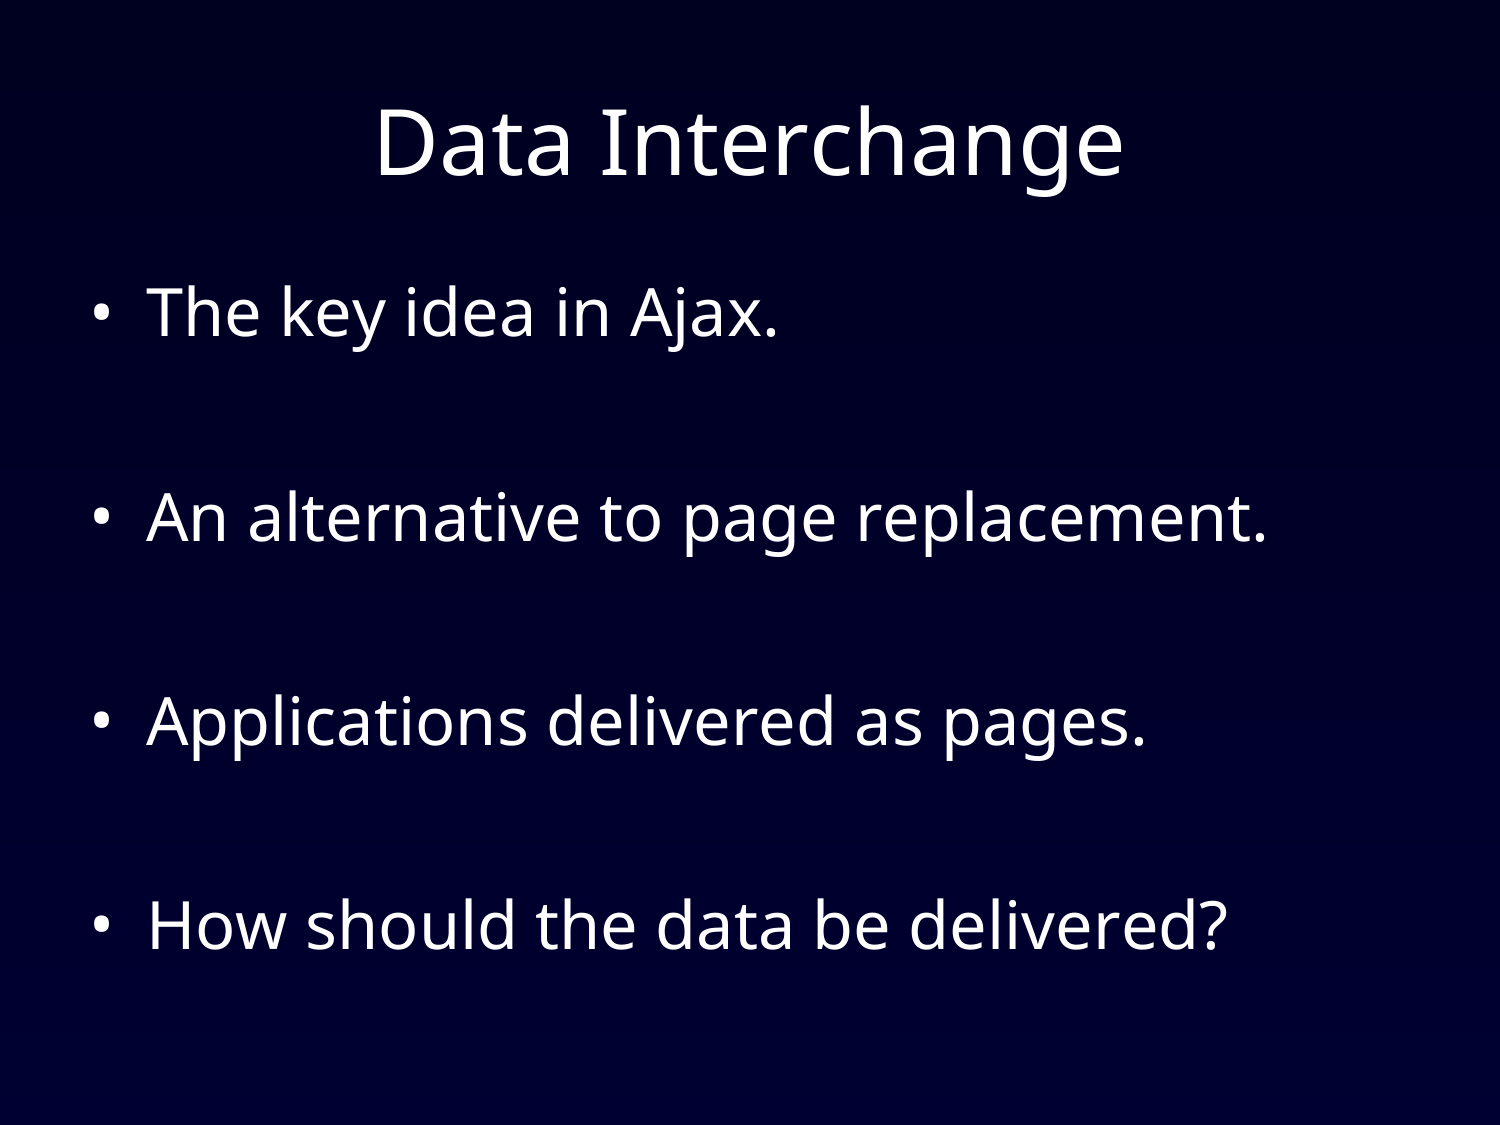

# Data Interchange
The key idea in Ajax.
An alternative to page replacement.
Applications delivered as pages.
How should the data be delivered?